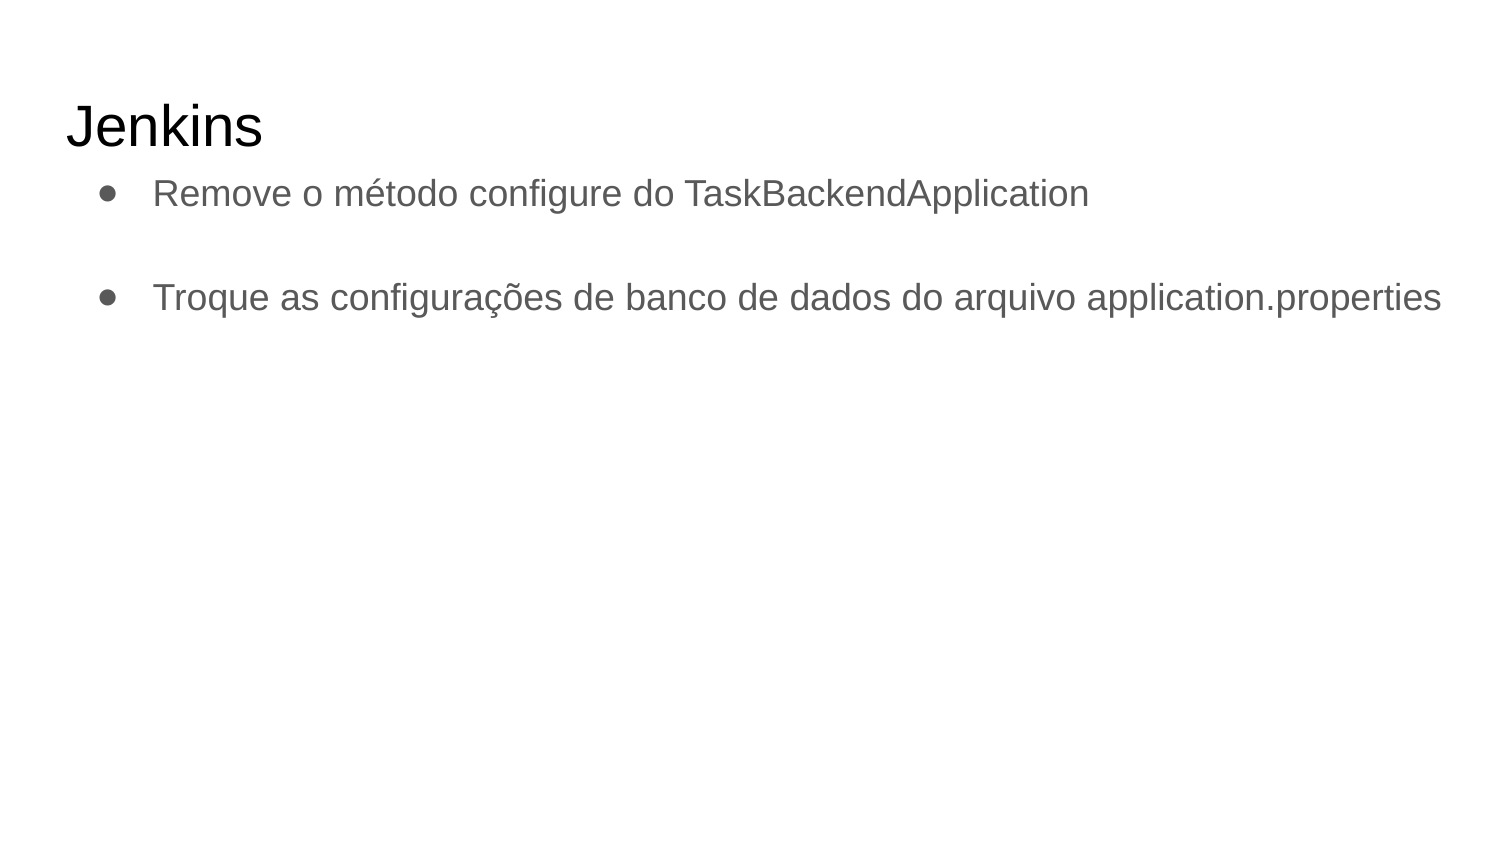

# Jenkins
Remove o método configure do TaskBackendApplication
Troque as configurações de banco de dados do arquivo application.properties